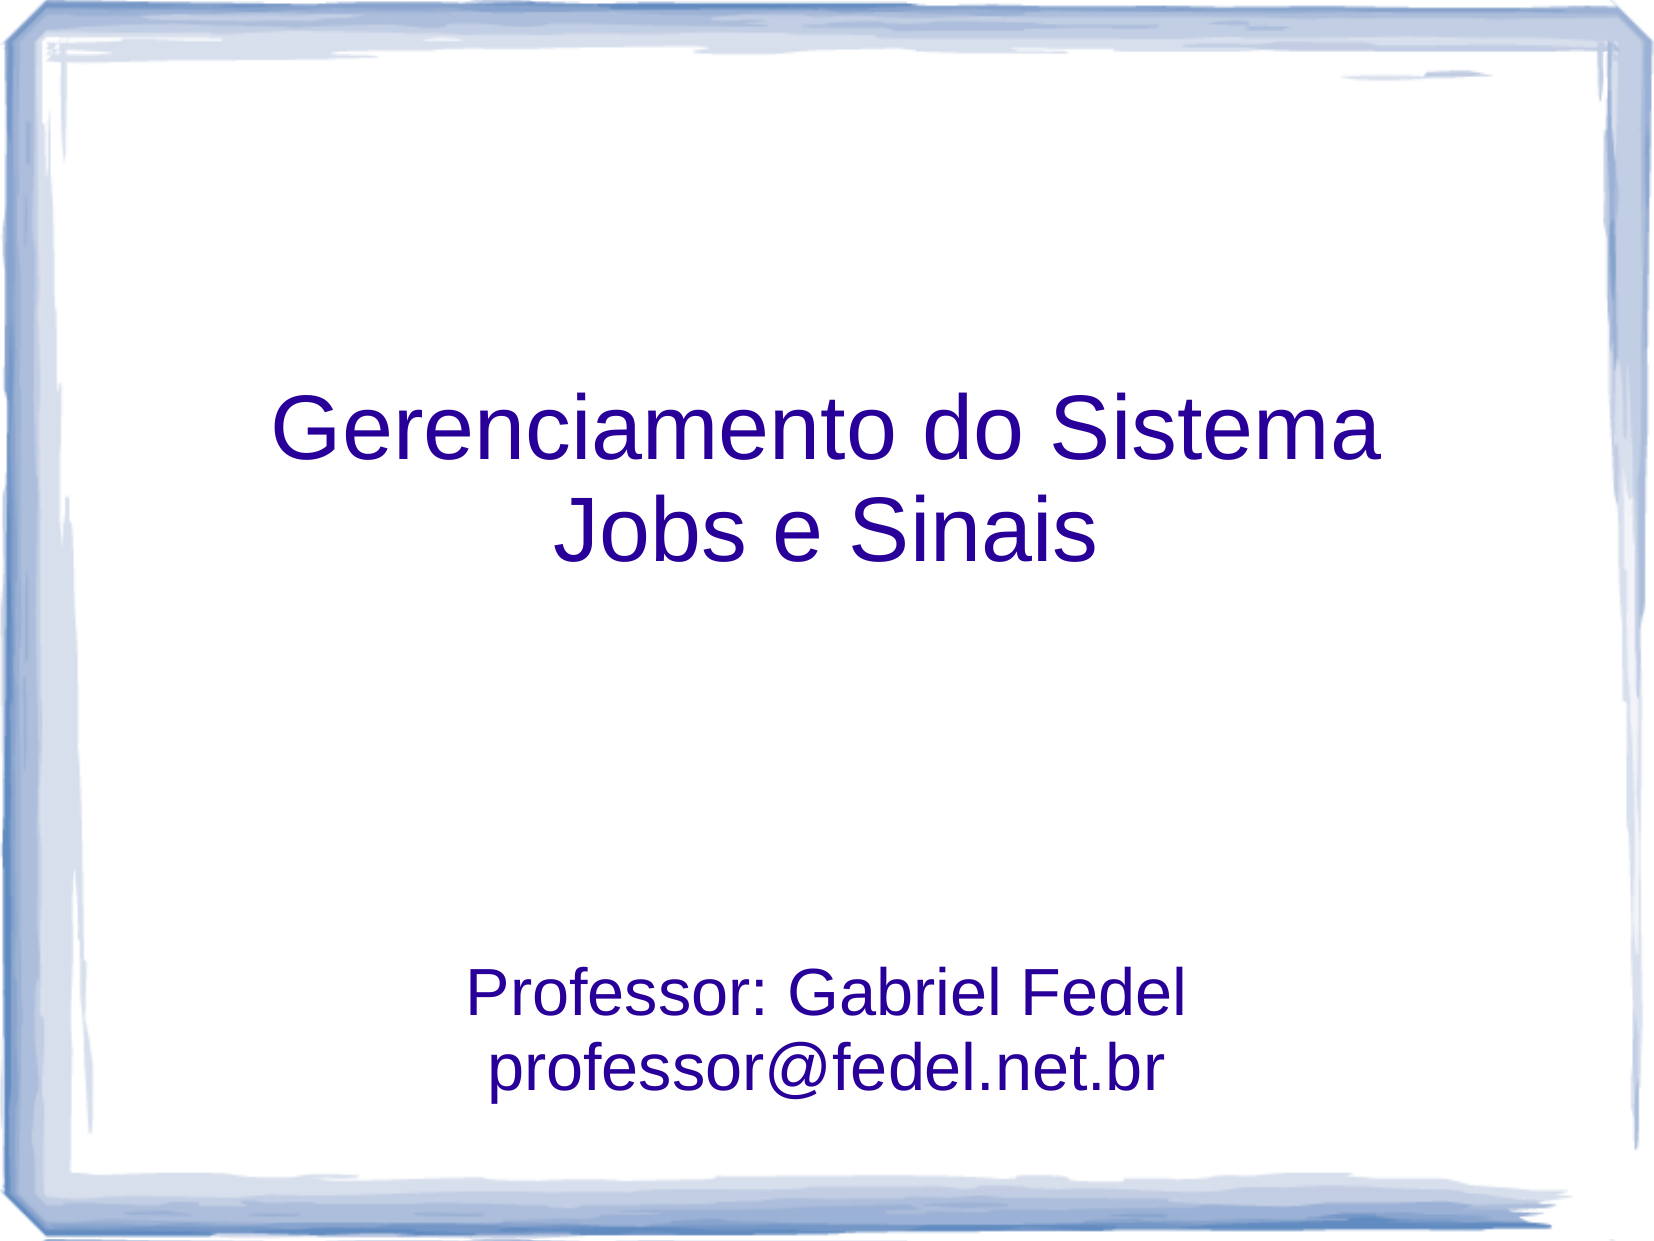

# Gerenciamento do Sistema
Jobs e Sinais
Professor: Gabriel Fedel
professor@fedel.net.br